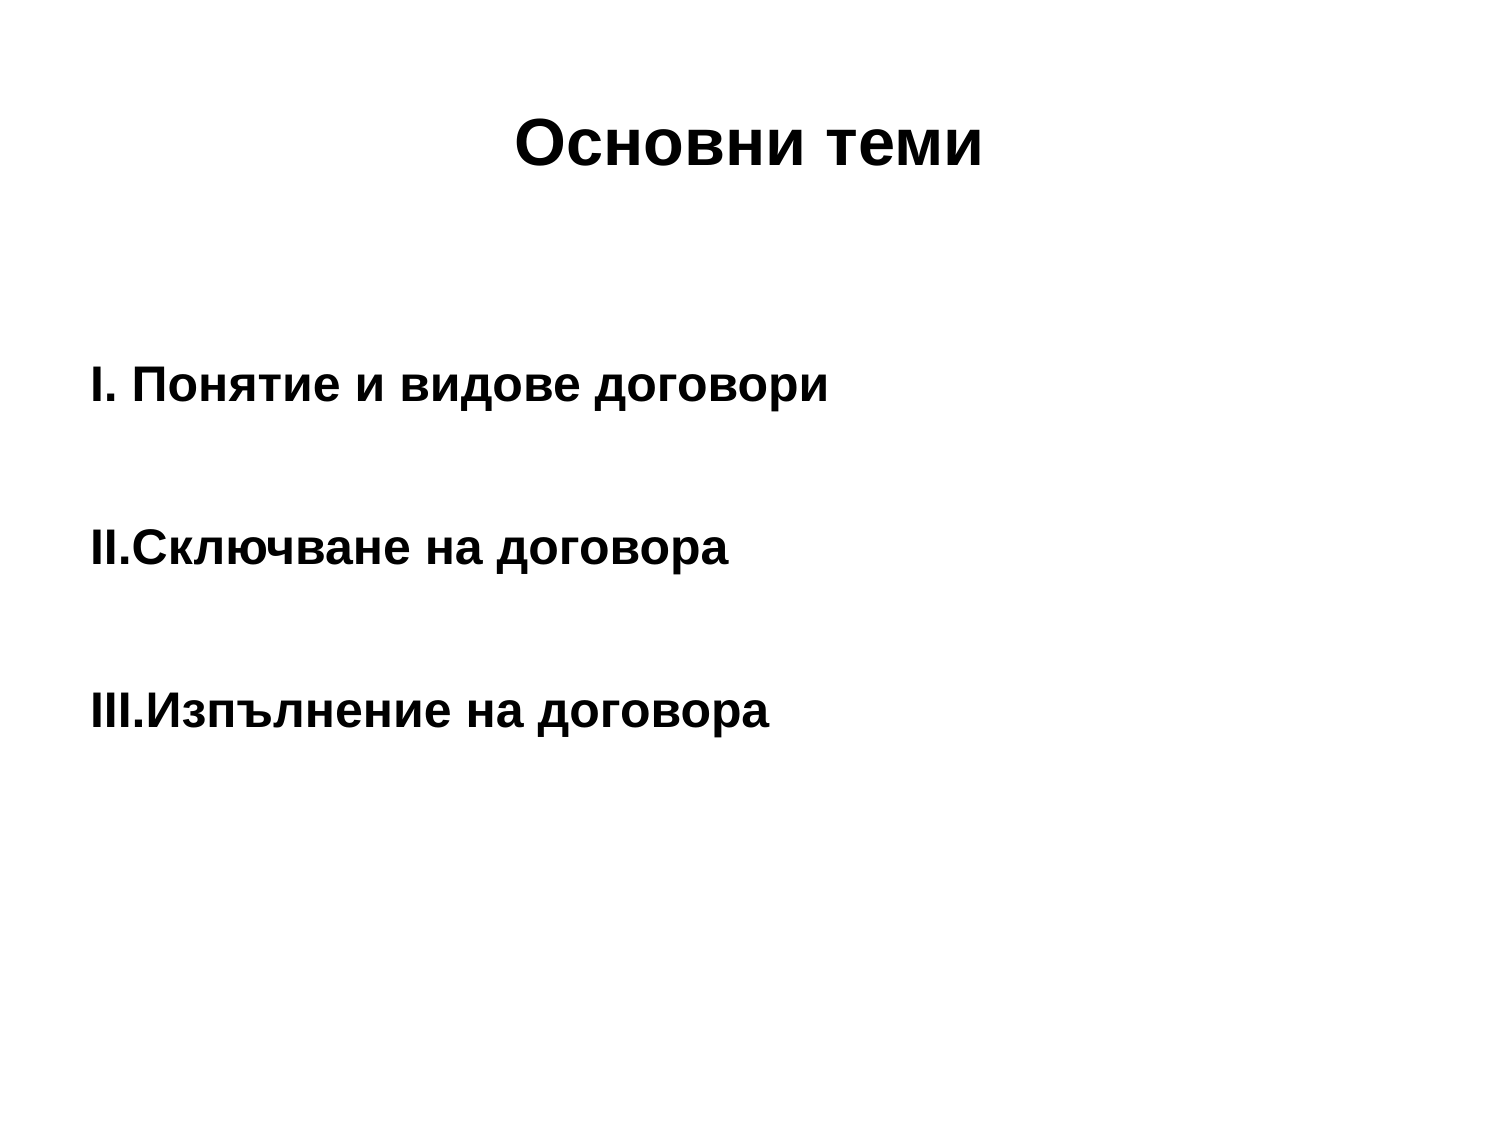

# Основни теми
І. Понятие и видове договори
ІІ.Сключване на договора
ІІІ.Изпълнение на договора